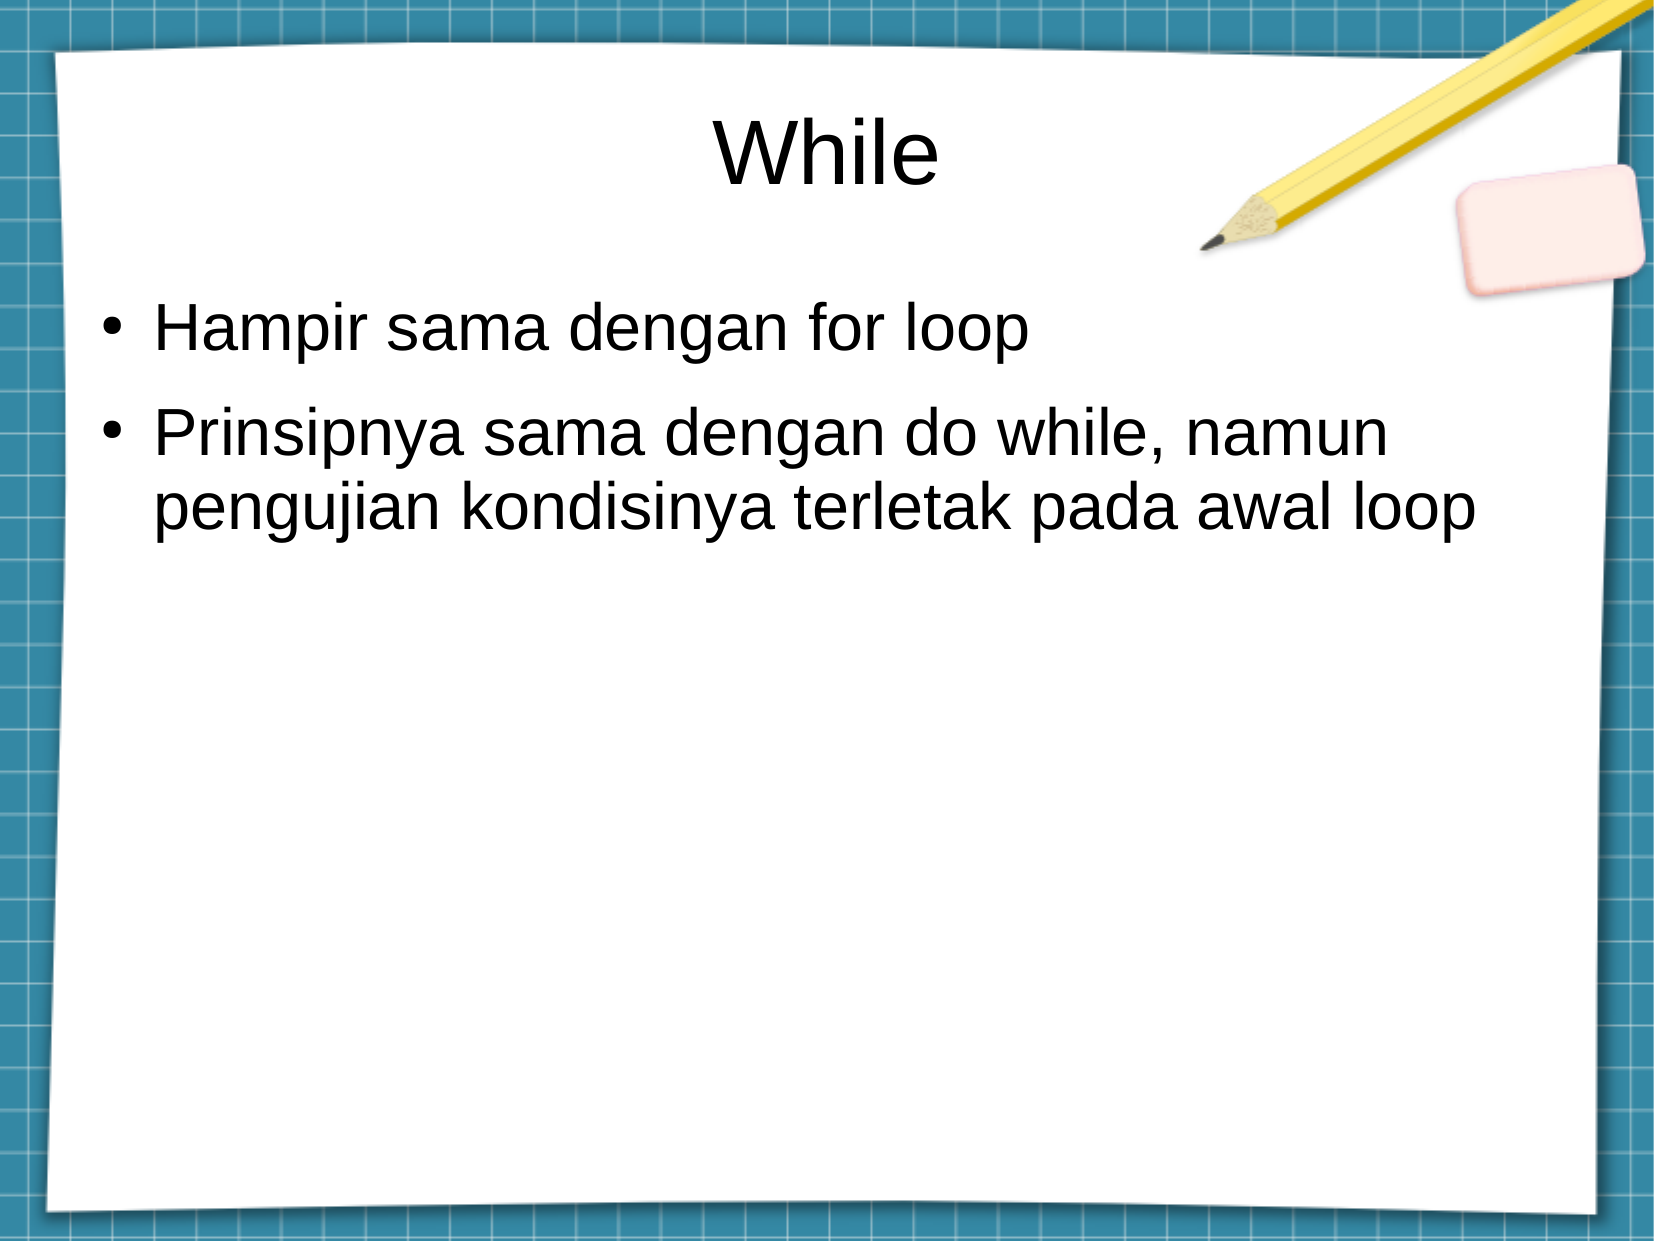

# While
Hampir sama dengan for loop
Prinsipnya sama dengan do while, namun pengujian kondisinya terletak pada awal loop